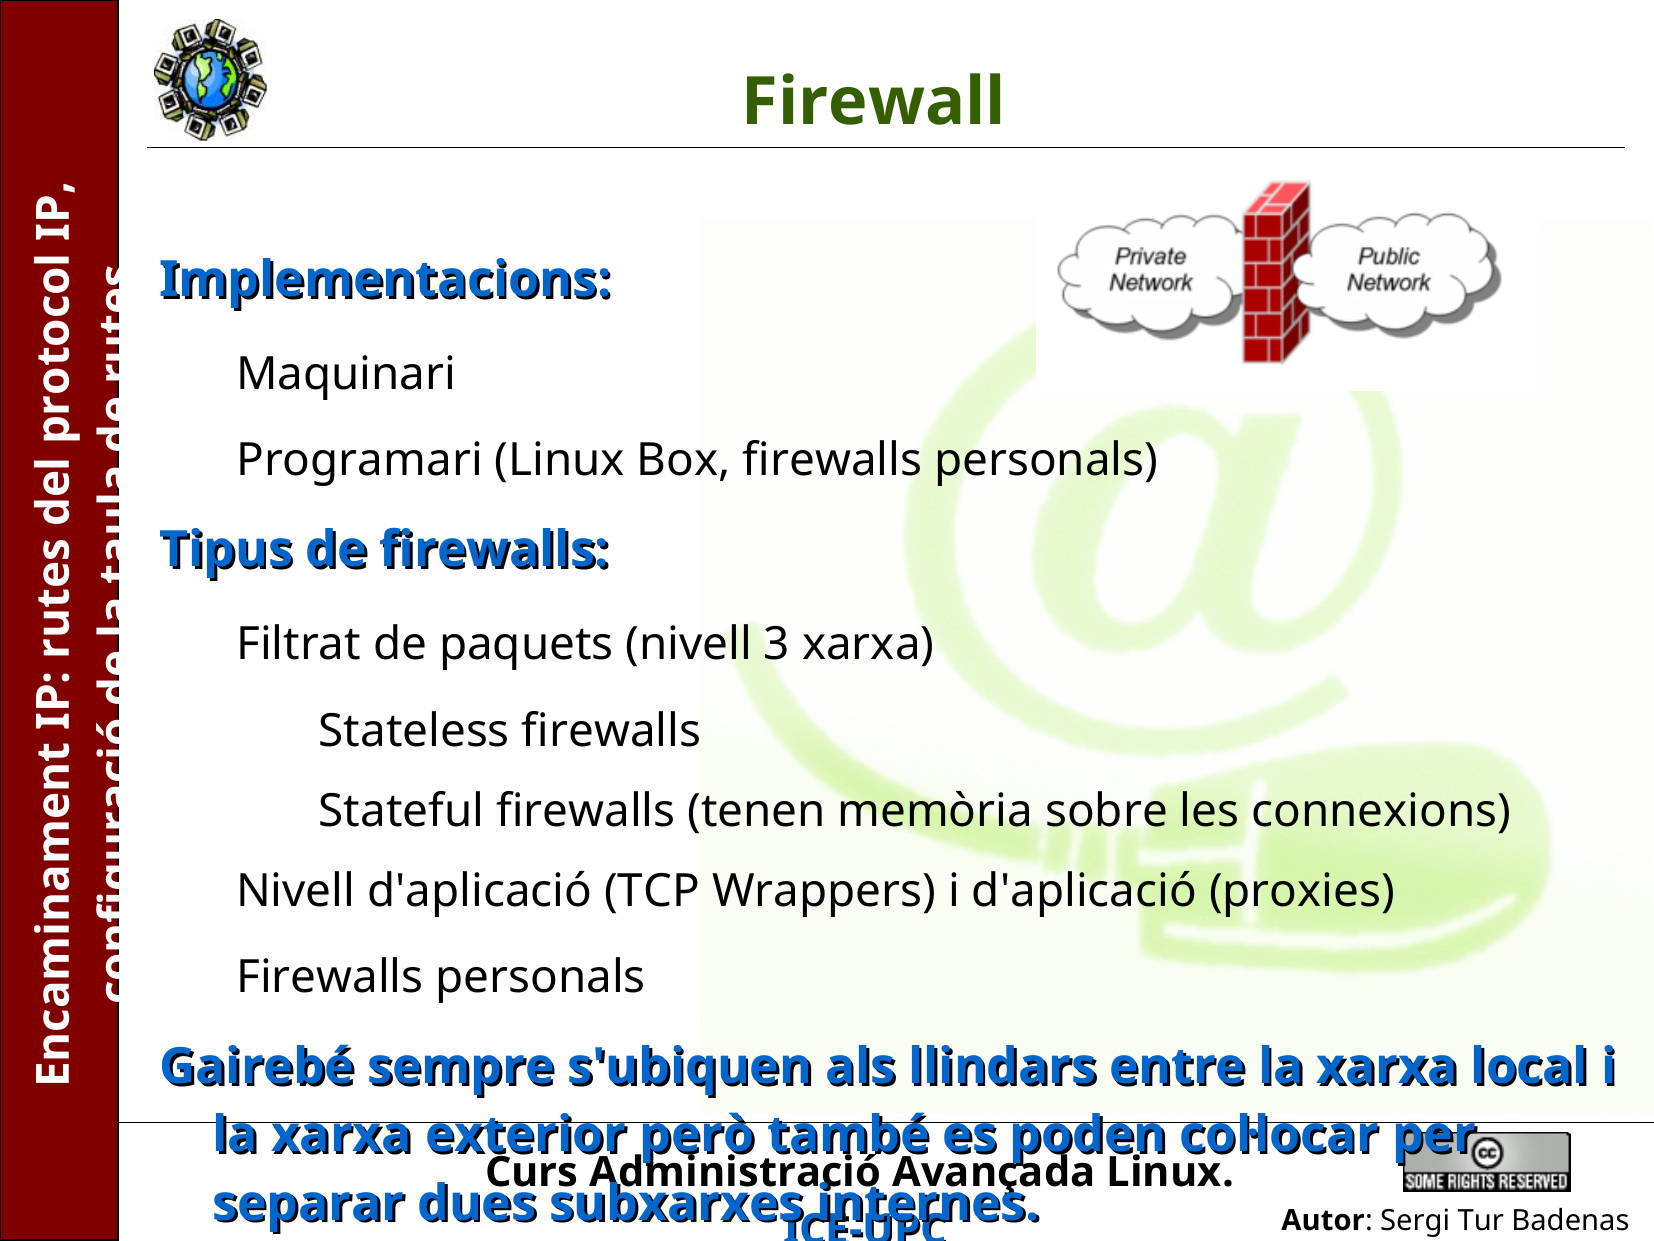

# Firewall
Implementacions:
Maquinari
Programari (Linux Box, firewalls personals)
Tipus de firewalls:
Filtrat de paquets (nivell 3 xarxa)
Stateless firewalls
Stateful firewalls (tenen memòria sobre les connexions)
Nivell d'aplicació (TCP Wrappers) i d'aplicació (proxies)
Firewalls personals
Gairebé sempre s'ubiquen als llindars entre la xarxa local i la xarxa exterior però també es poden col·locar per separar dues subxarxes internes.